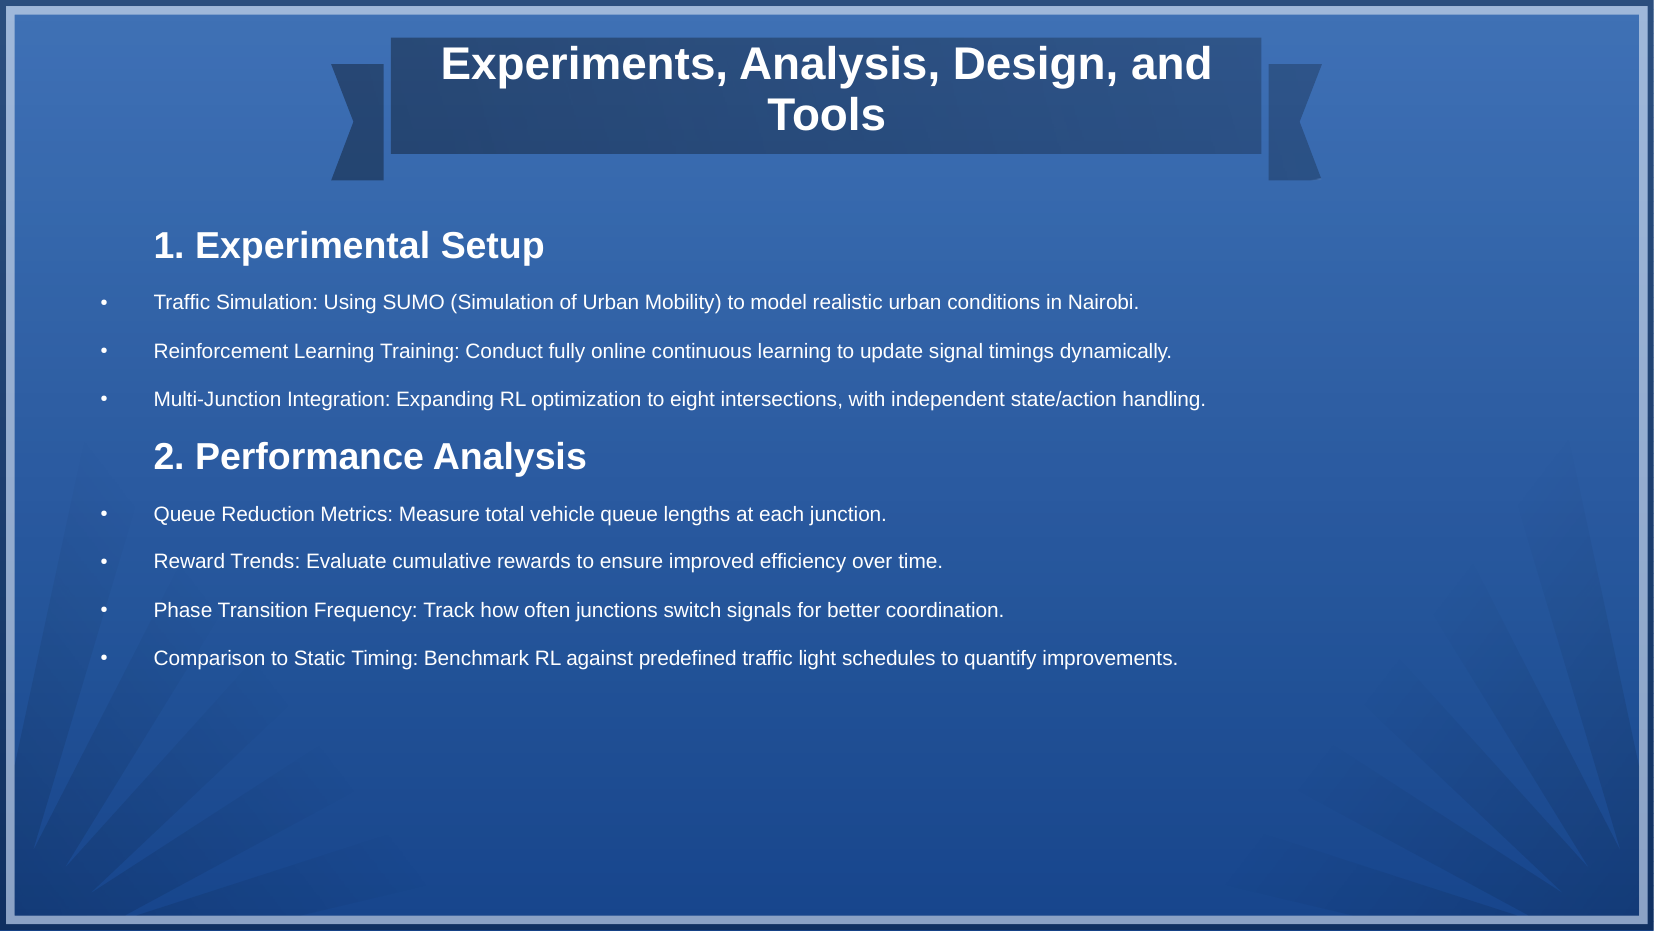

# Experiments, Analysis, Design, and Tools
1. Experimental Setup
Traffic Simulation: Using SUMO (Simulation of Urban Mobility) to model realistic urban conditions in Nairobi.
Reinforcement Learning Training: Conduct fully online continuous learning to update signal timings dynamically.
Multi-Junction Integration: Expanding RL optimization to eight intersections, with independent state/action handling.
2. Performance Analysis
Queue Reduction Metrics: Measure total vehicle queue lengths at each junction.
Reward Trends: Evaluate cumulative rewards to ensure improved efficiency over time.
Phase Transition Frequency: Track how often junctions switch signals for better coordination.
Comparison to Static Timing: Benchmark RL against predefined traffic light schedules to quantify improvements.